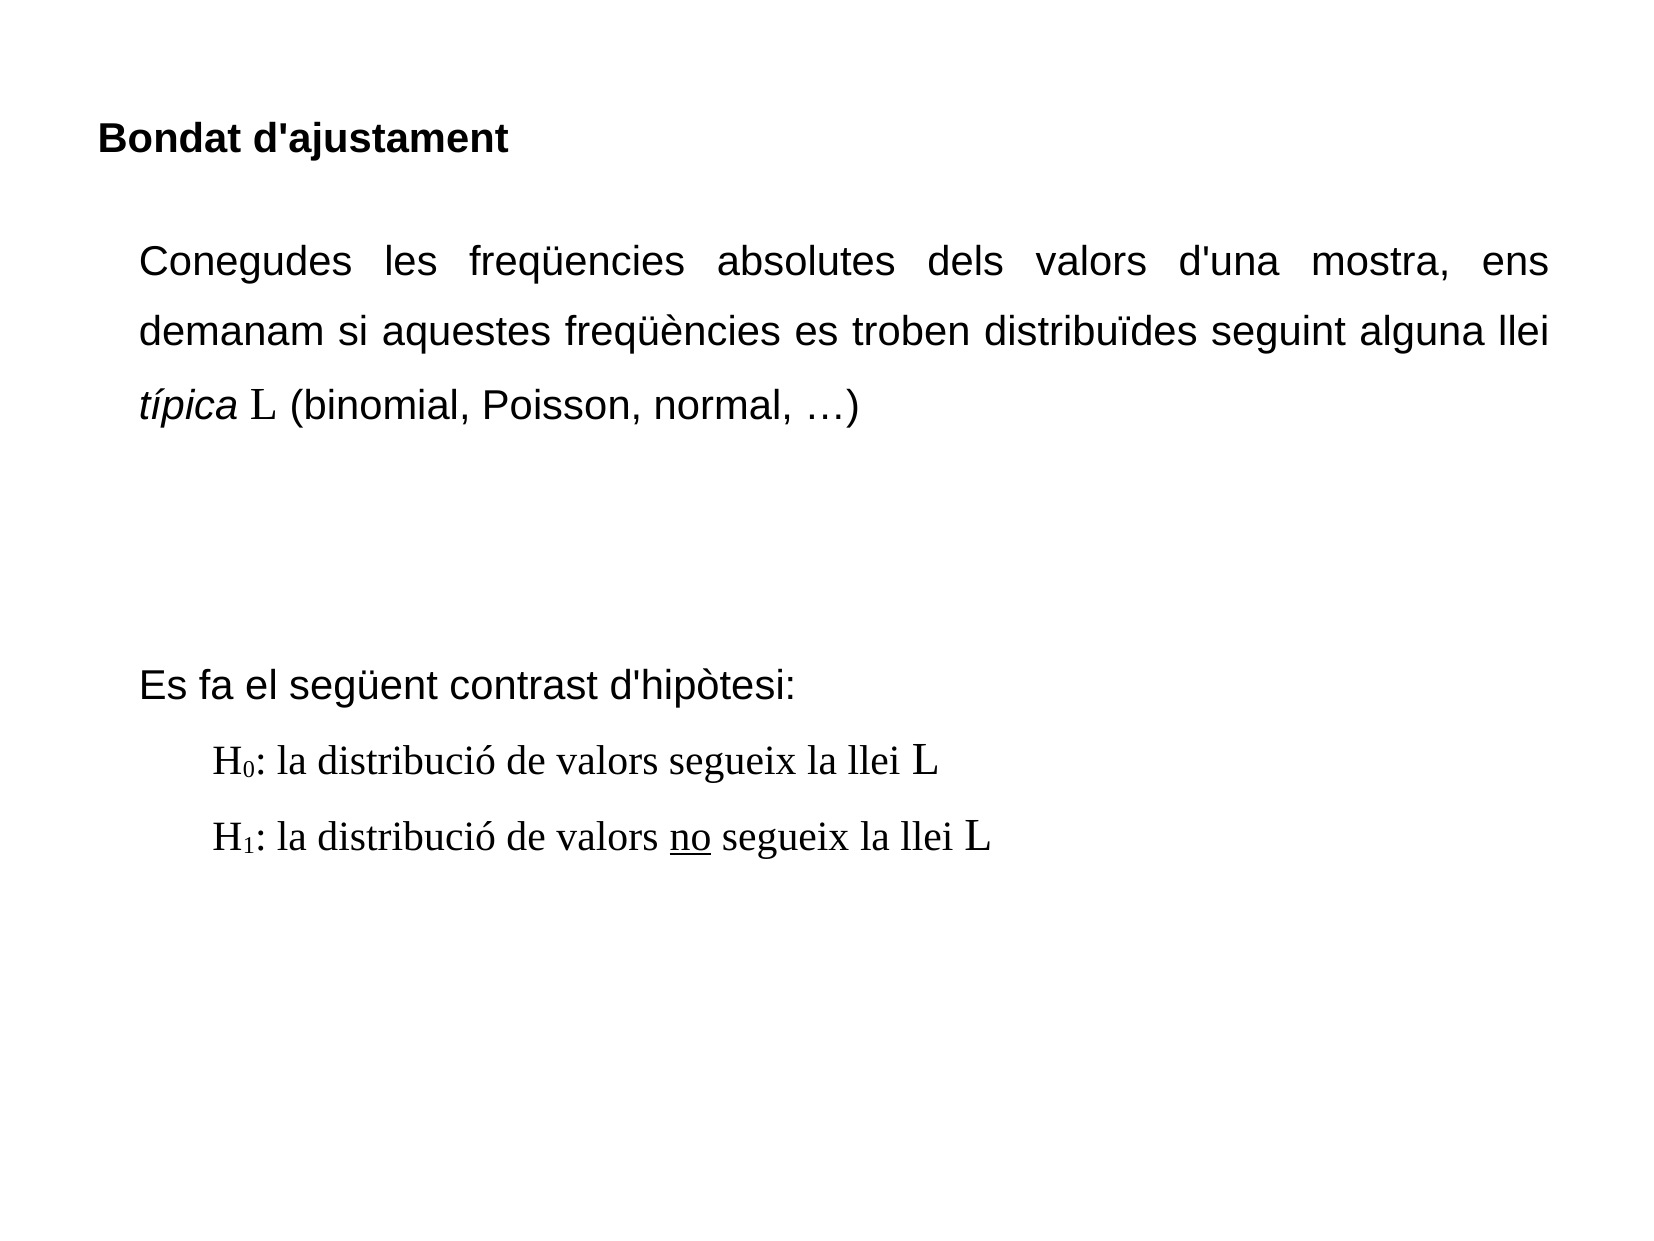

Bondat d'ajustament
Conegudes les freqüencies absolutes dels valors d'una mostra, ens demanam si aquestes freqüències es troben distribuïdes seguint alguna llei típica L (binomial, Poisson, normal, …)
Es fa el següent contrast d'hipòtesi:
	H0: la distribució de valors segueix la llei L
	H1: la distribució de valors no segueix la llei L